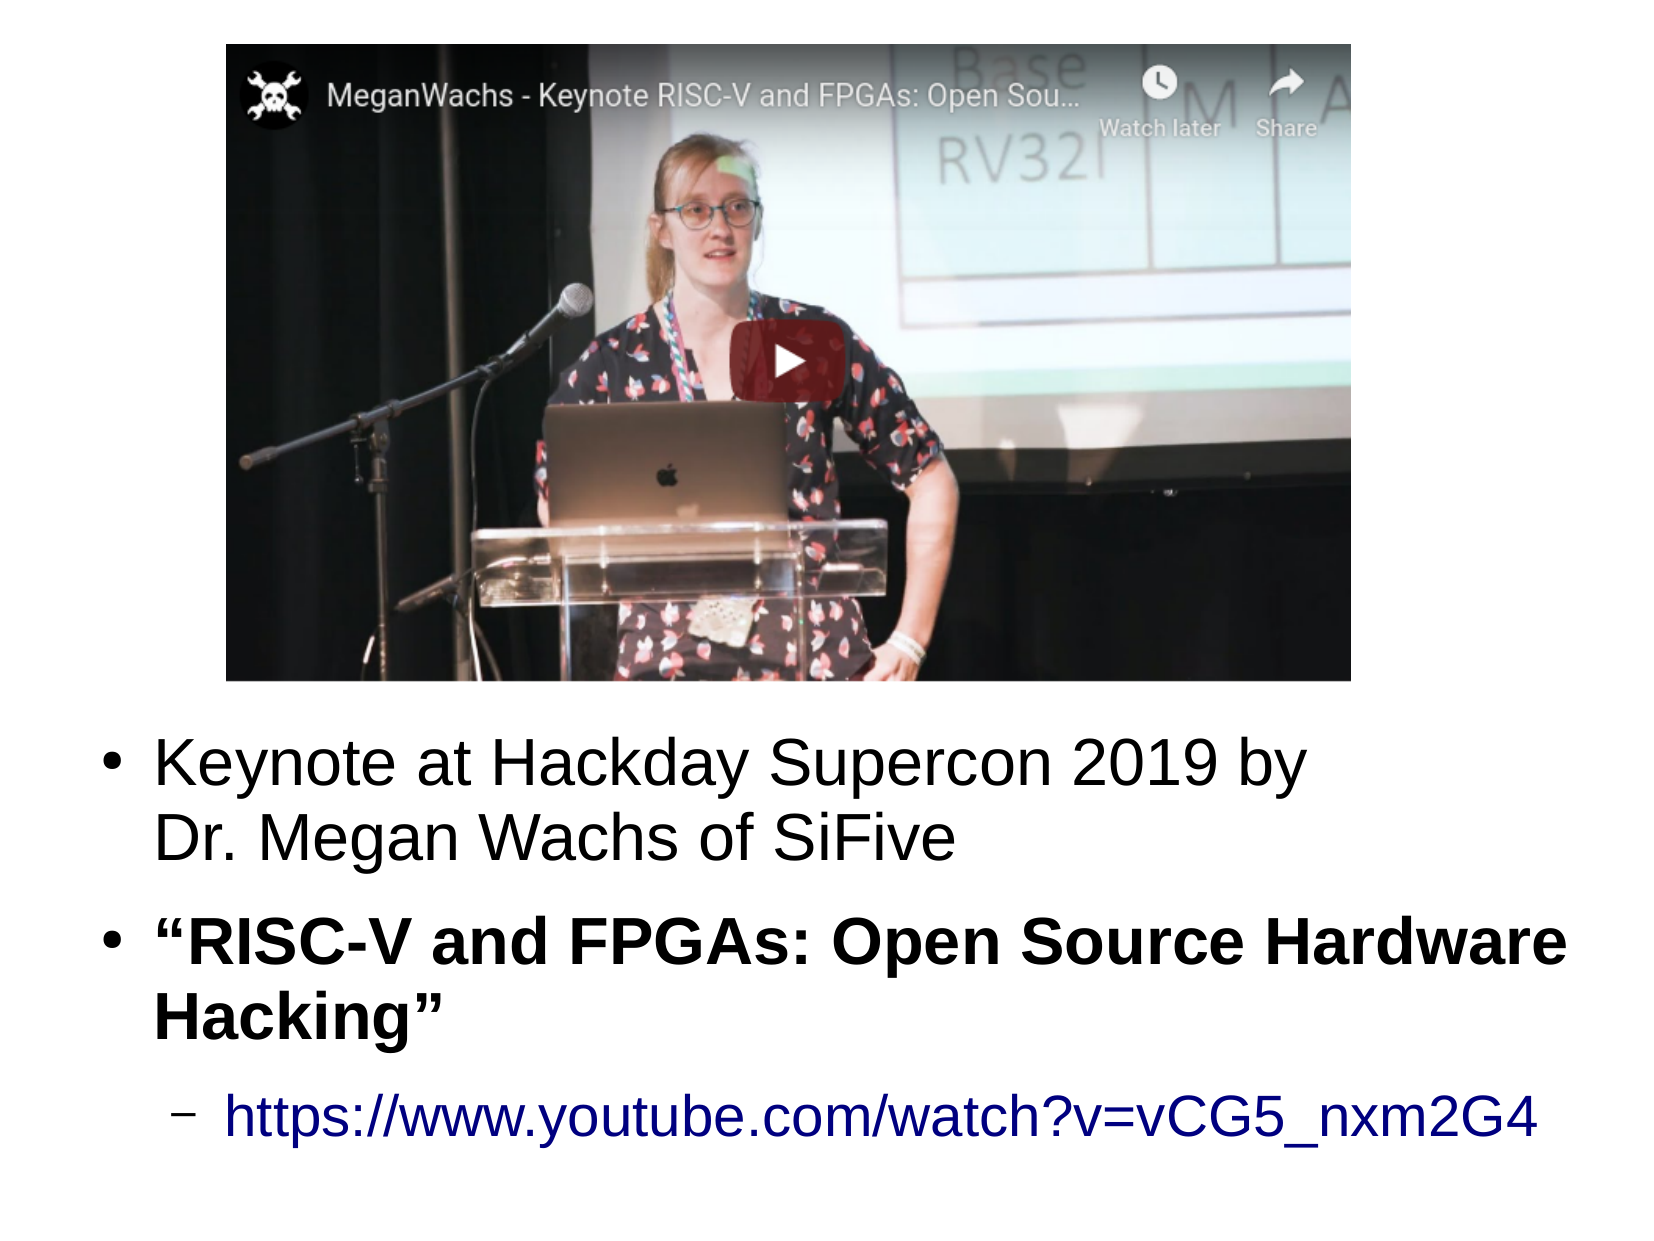

# Keynote at Hackday Supercon 2019 by Dr. Megan Wachs of SiFive
“RISC-V and FPGAs: Open Source Hardware Hacking”
https://www.youtube.com/watch?v=vCG5_nxm2G4